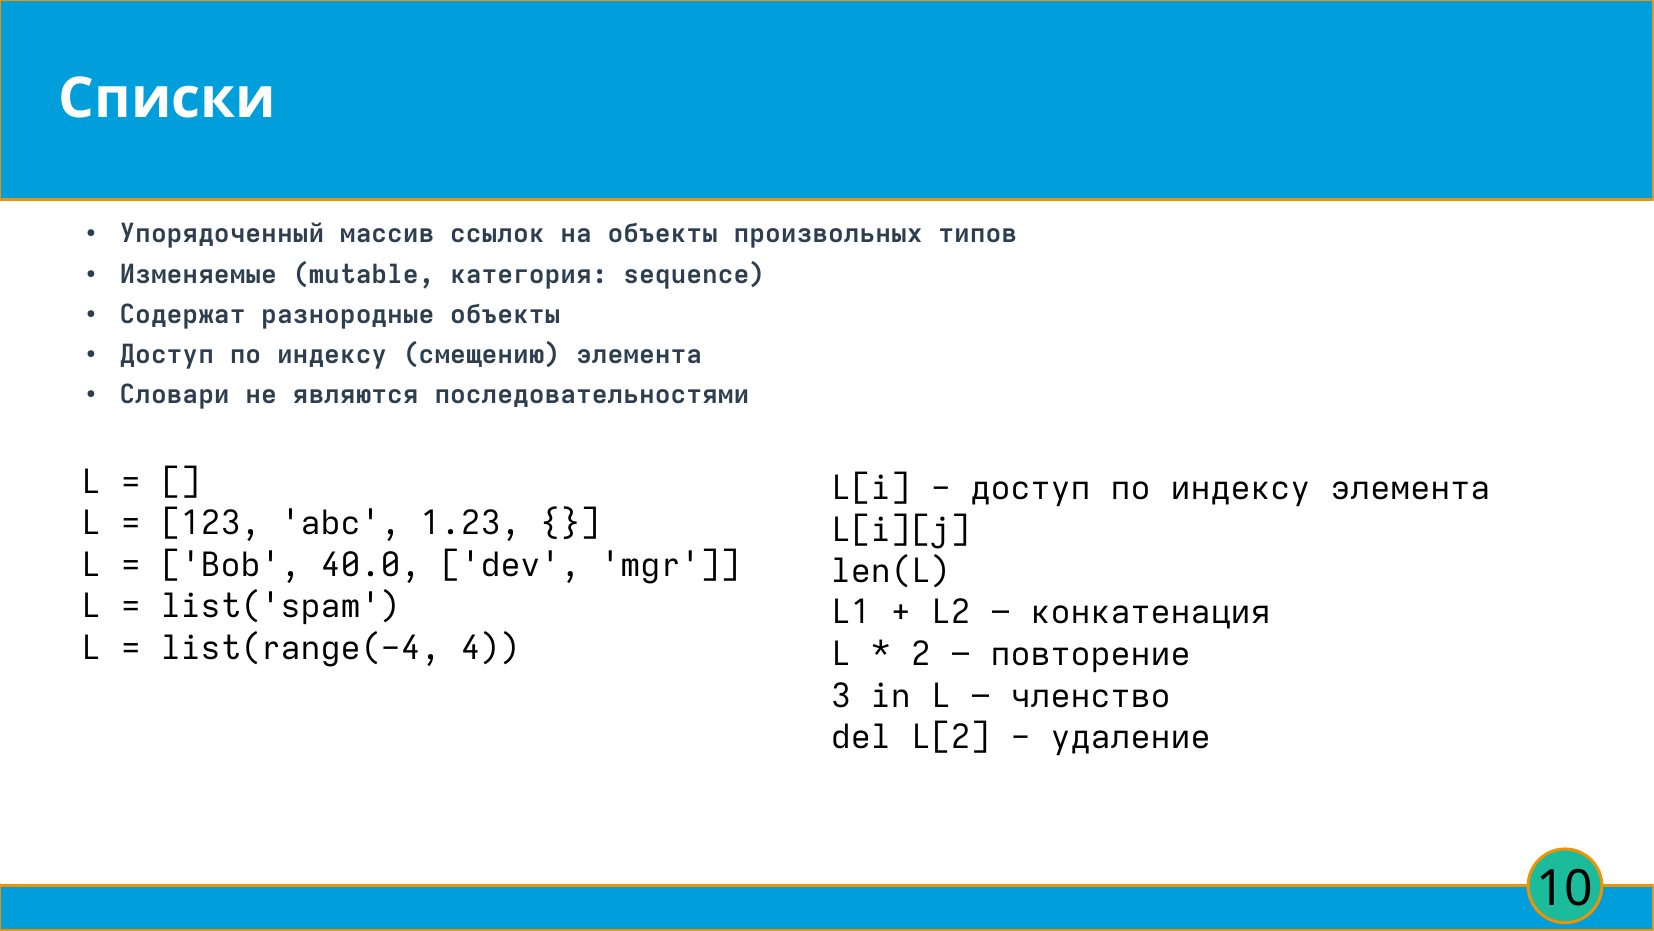

# Списки
Упорядоченный массив ссылок на объекты произвольных типов
Изменяемые (mutable, категория: sequence)
Содержат разнородные объекты
Доступ по индексу (смещению) элемента
Словари не являются последовательностями
L = []
L = [123, 'abc', 1.23, {}]
L = ['Bob', 40.0, ['dev', 'mgr']]
L = list('spam')
L = list(range(-4, 4))
L[i] - доступ по индексу элемента
L[i][j]
len(L)
L1 + L2 – конкатенация
L * 2 – повторение
3 in L – членство
del L[2] - удаление